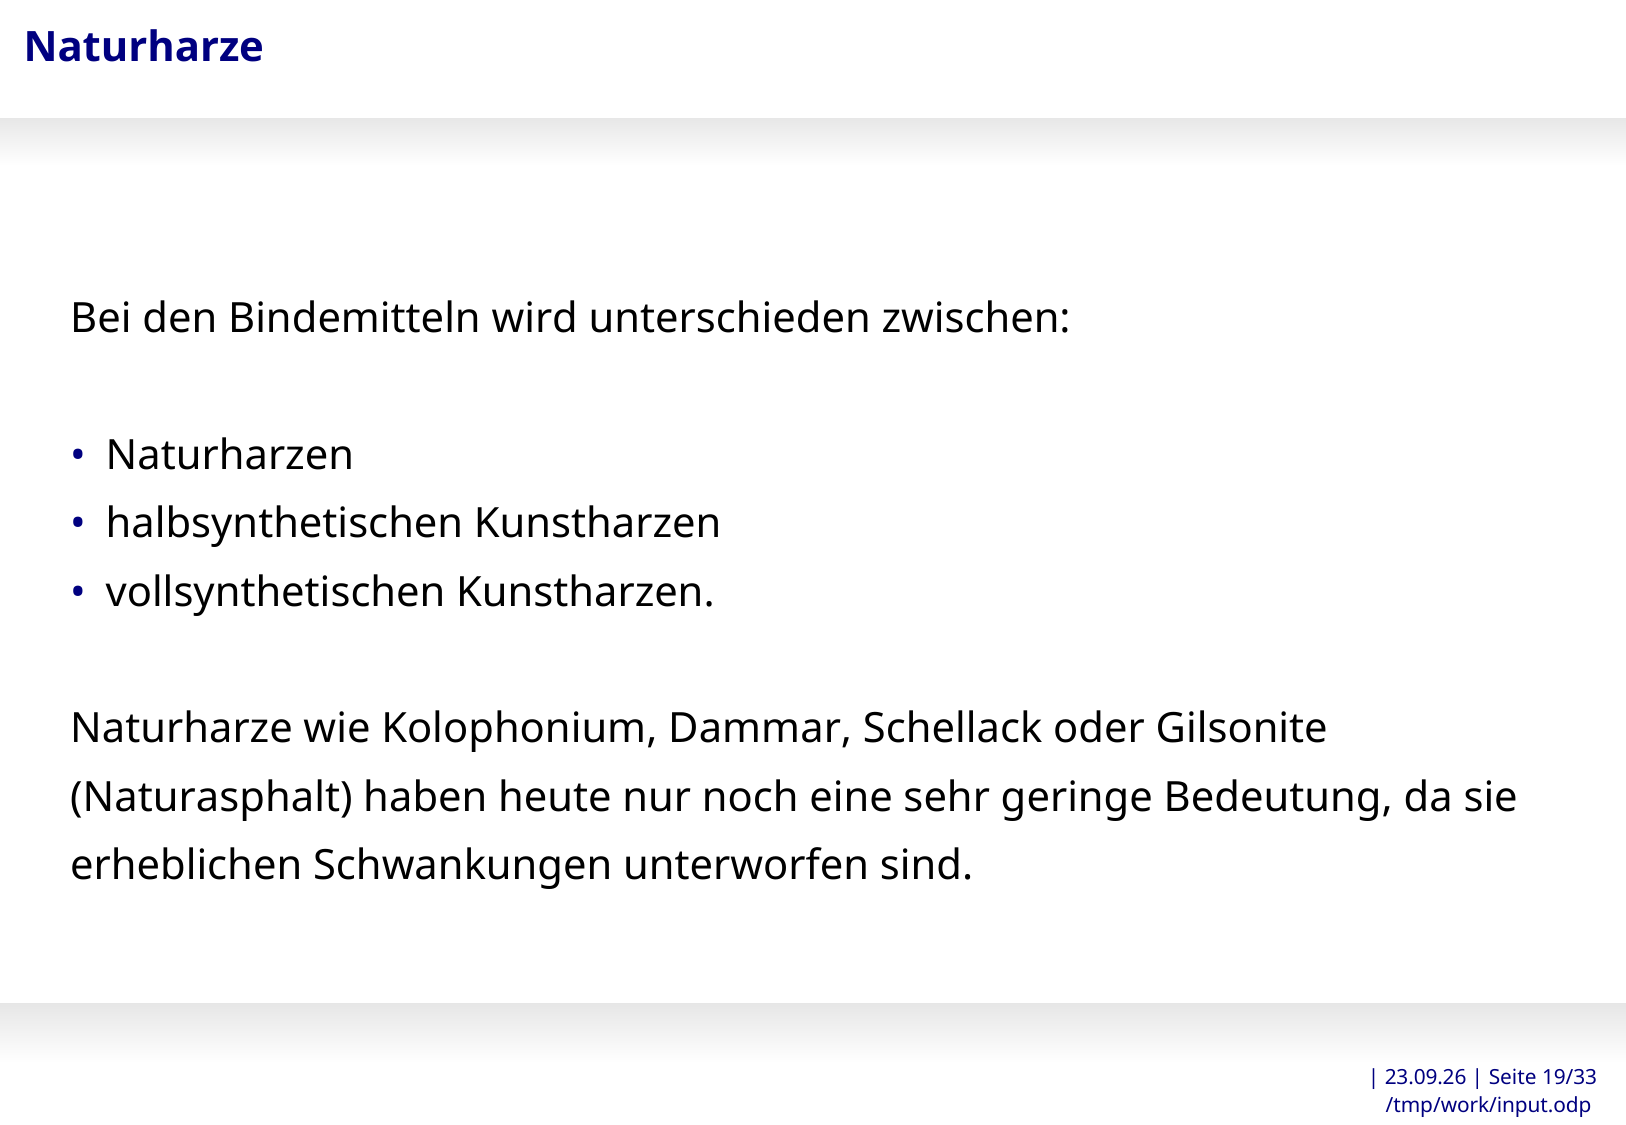

# Naturharze
Bei den Bindemitteln wird unterschieden zwischen:
Naturharzen
halbsynthetischen Kunstharzen
vollsynthetischen Kunstharzen.
Naturharze wie Kolophonium, Dammar, Schellack oder Gilsonite (Naturasphalt) haben heute nur noch eine sehr geringe Bedeutung, da sie erheblichen Schwankungen unterworfen sind.